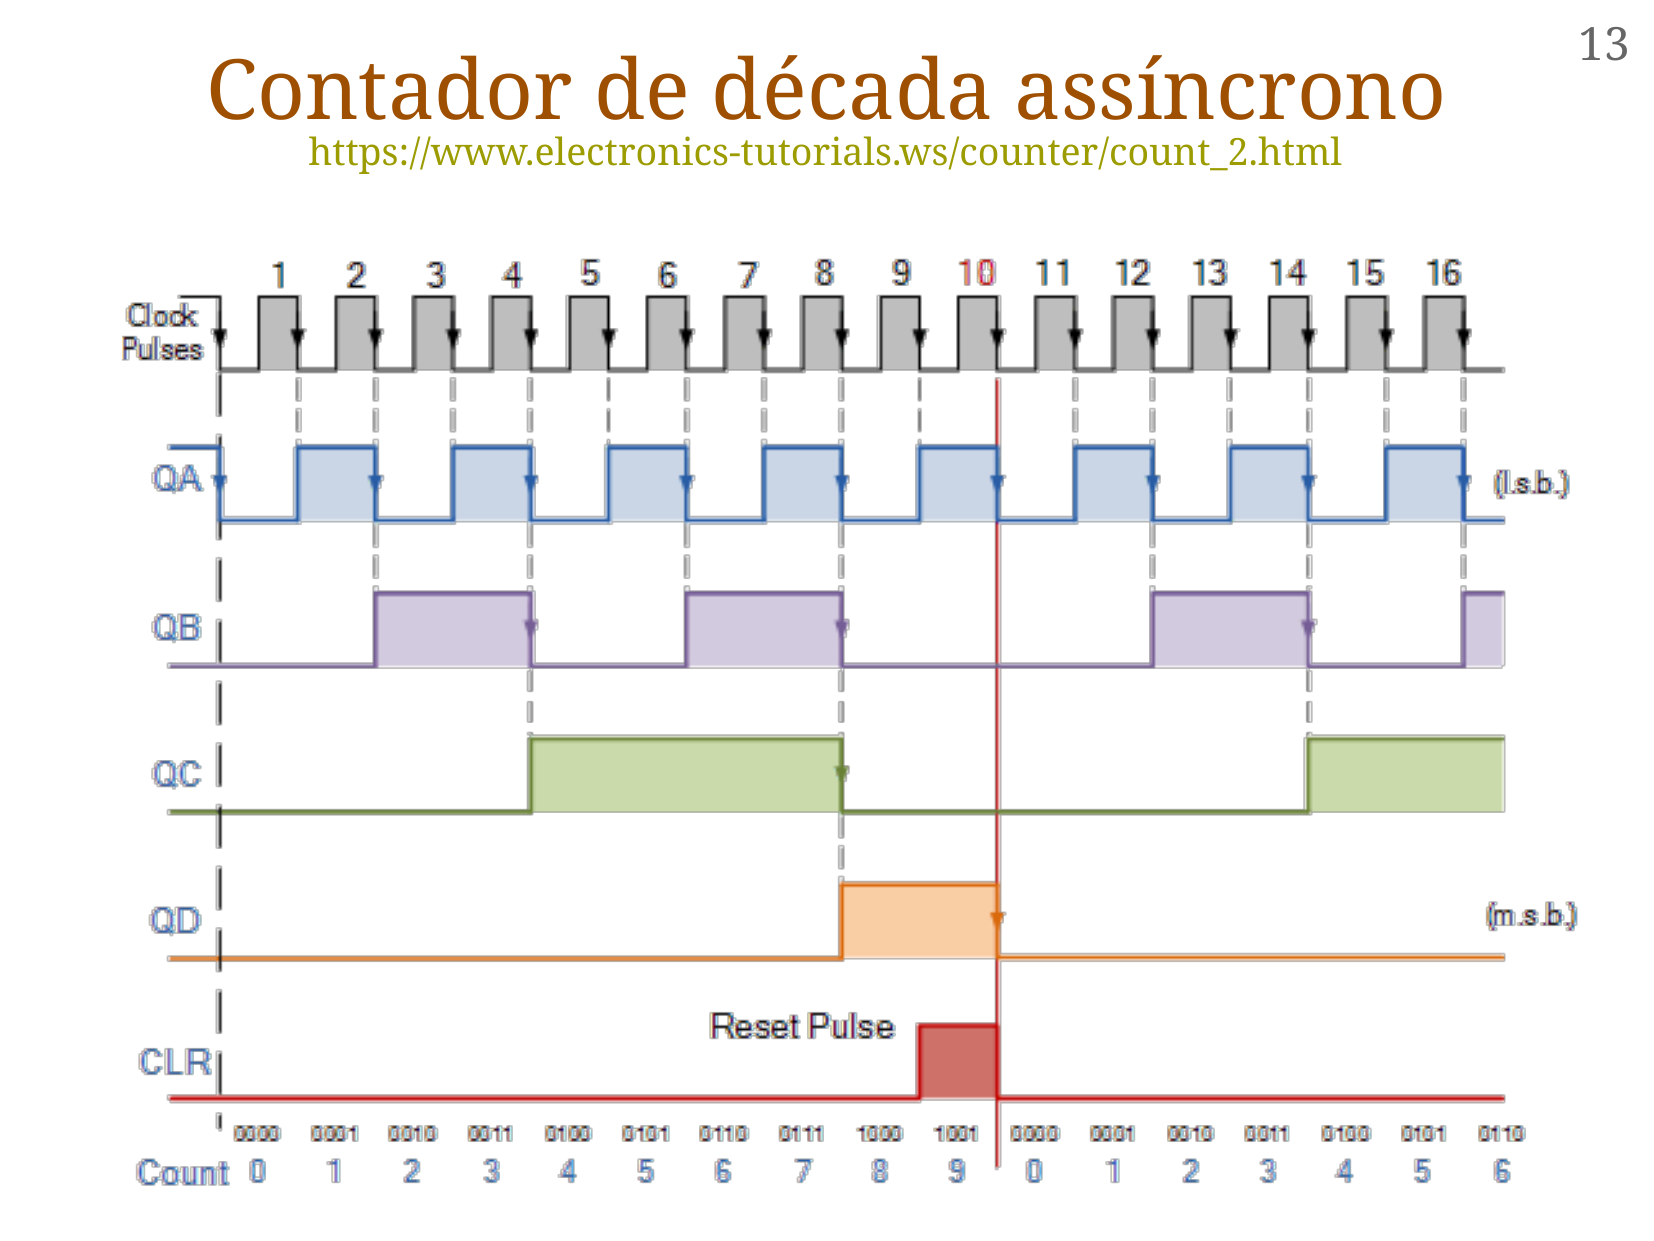

13
# Contador de década assíncrono
https://www.electronics-tutorials.ws/counter/count_2.html